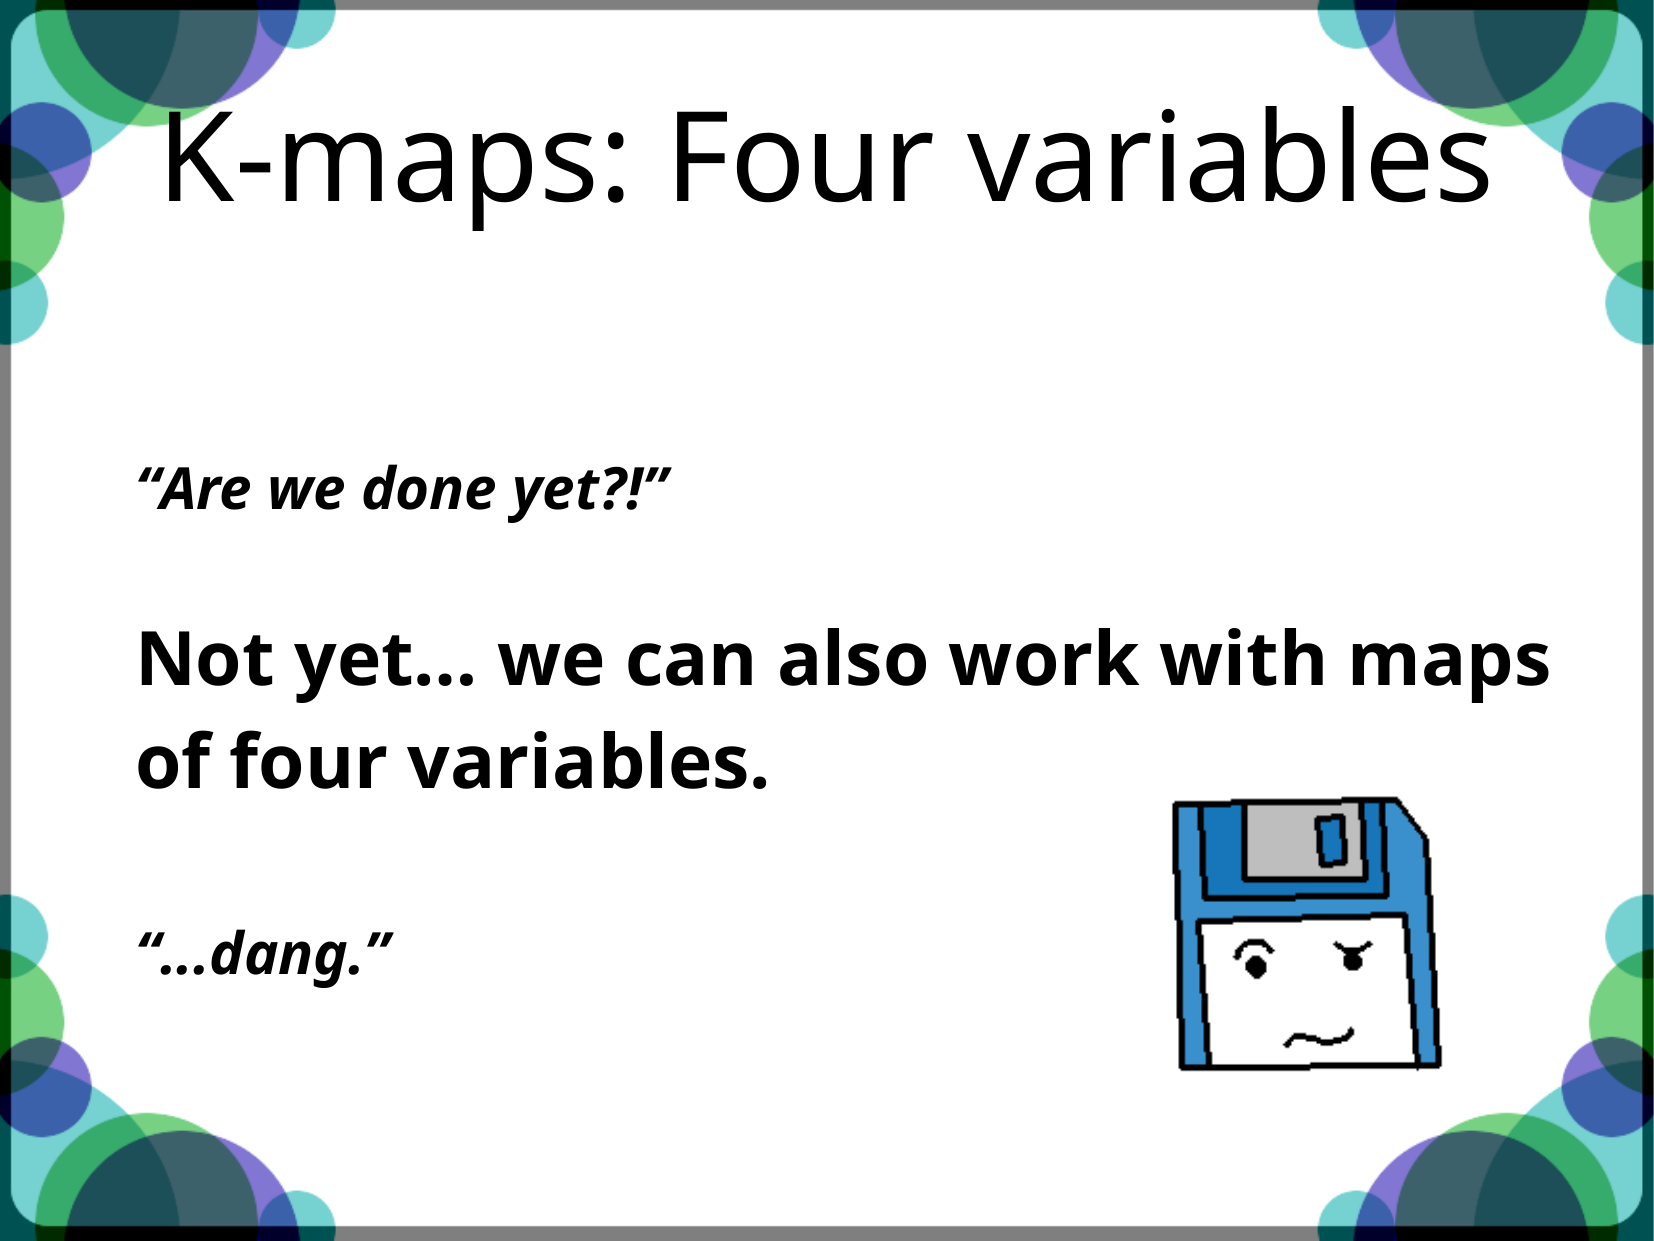

# K-maps: Four variables
“Are we done yet?!”
Not yet… we can also work with maps of four variables.
“...dang.”